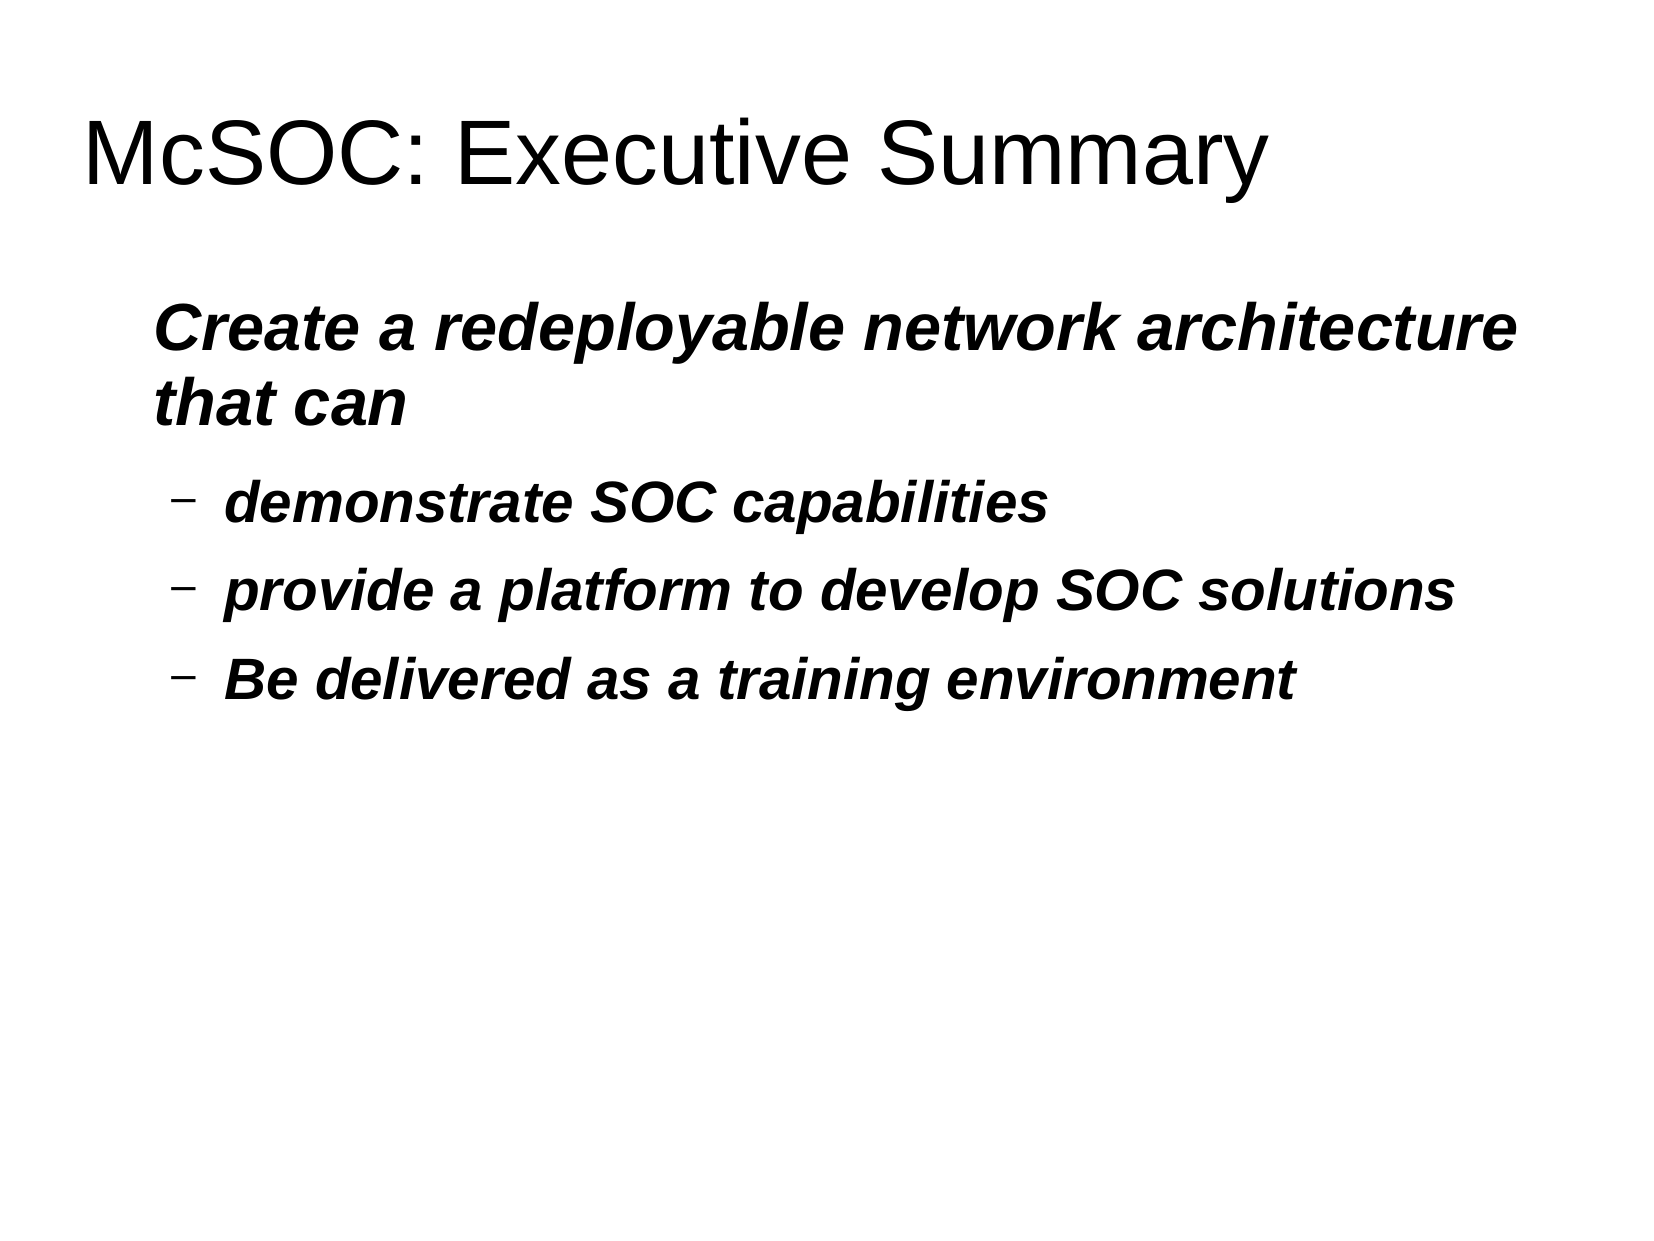

# McSOC: Executive Summary
Create a redeployable network architecture that can
demonstrate SOC capabilities
provide a platform to develop SOC solutions
Be delivered as a training environment